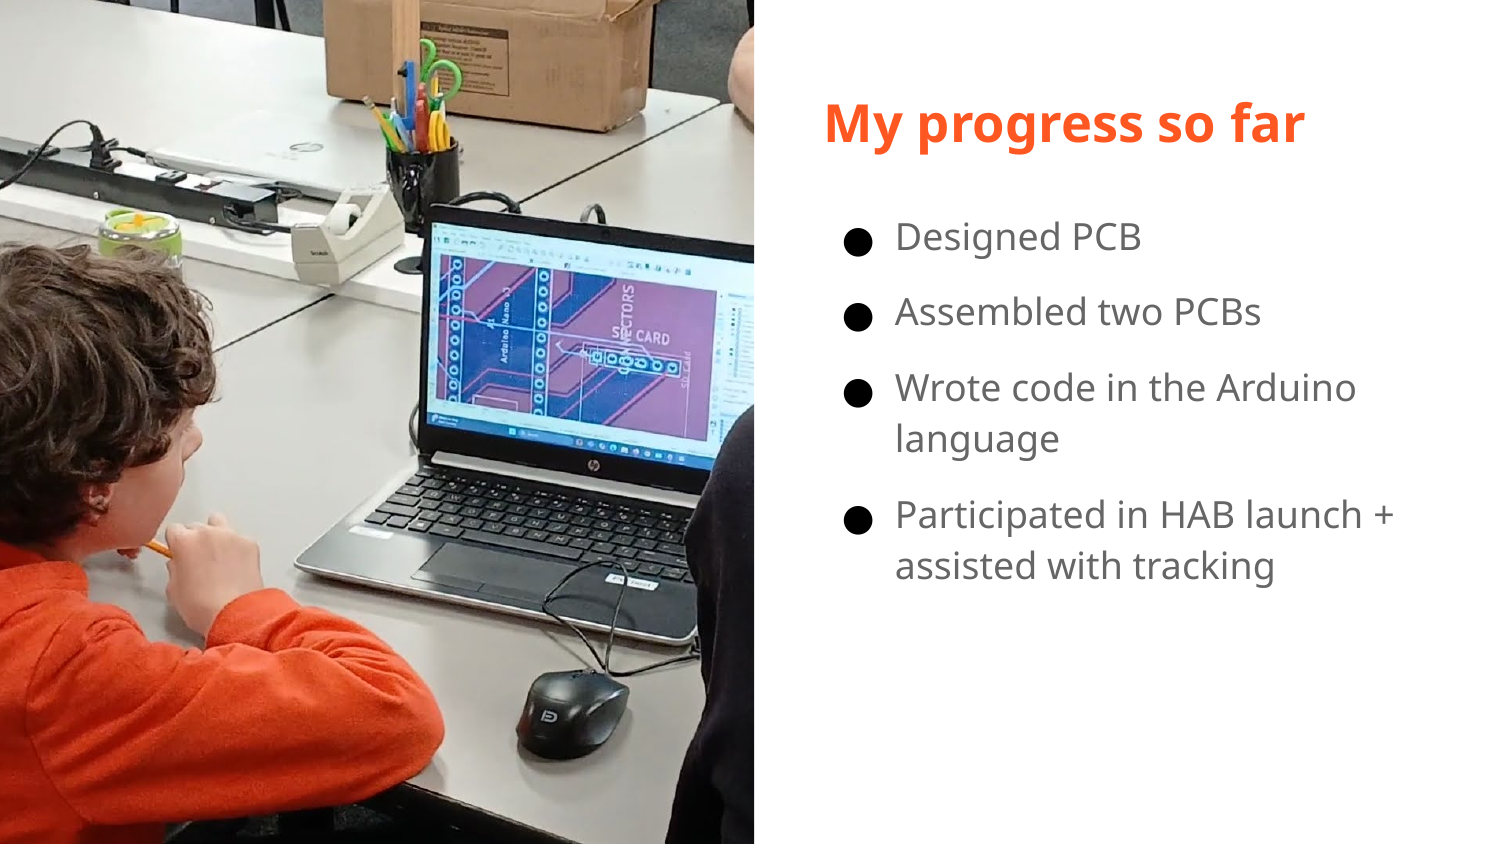

# My progress so far
Designed PCB
Assembled two PCBs
Wrote code in the Arduino language
Participated in HAB launch + assisted with tracking